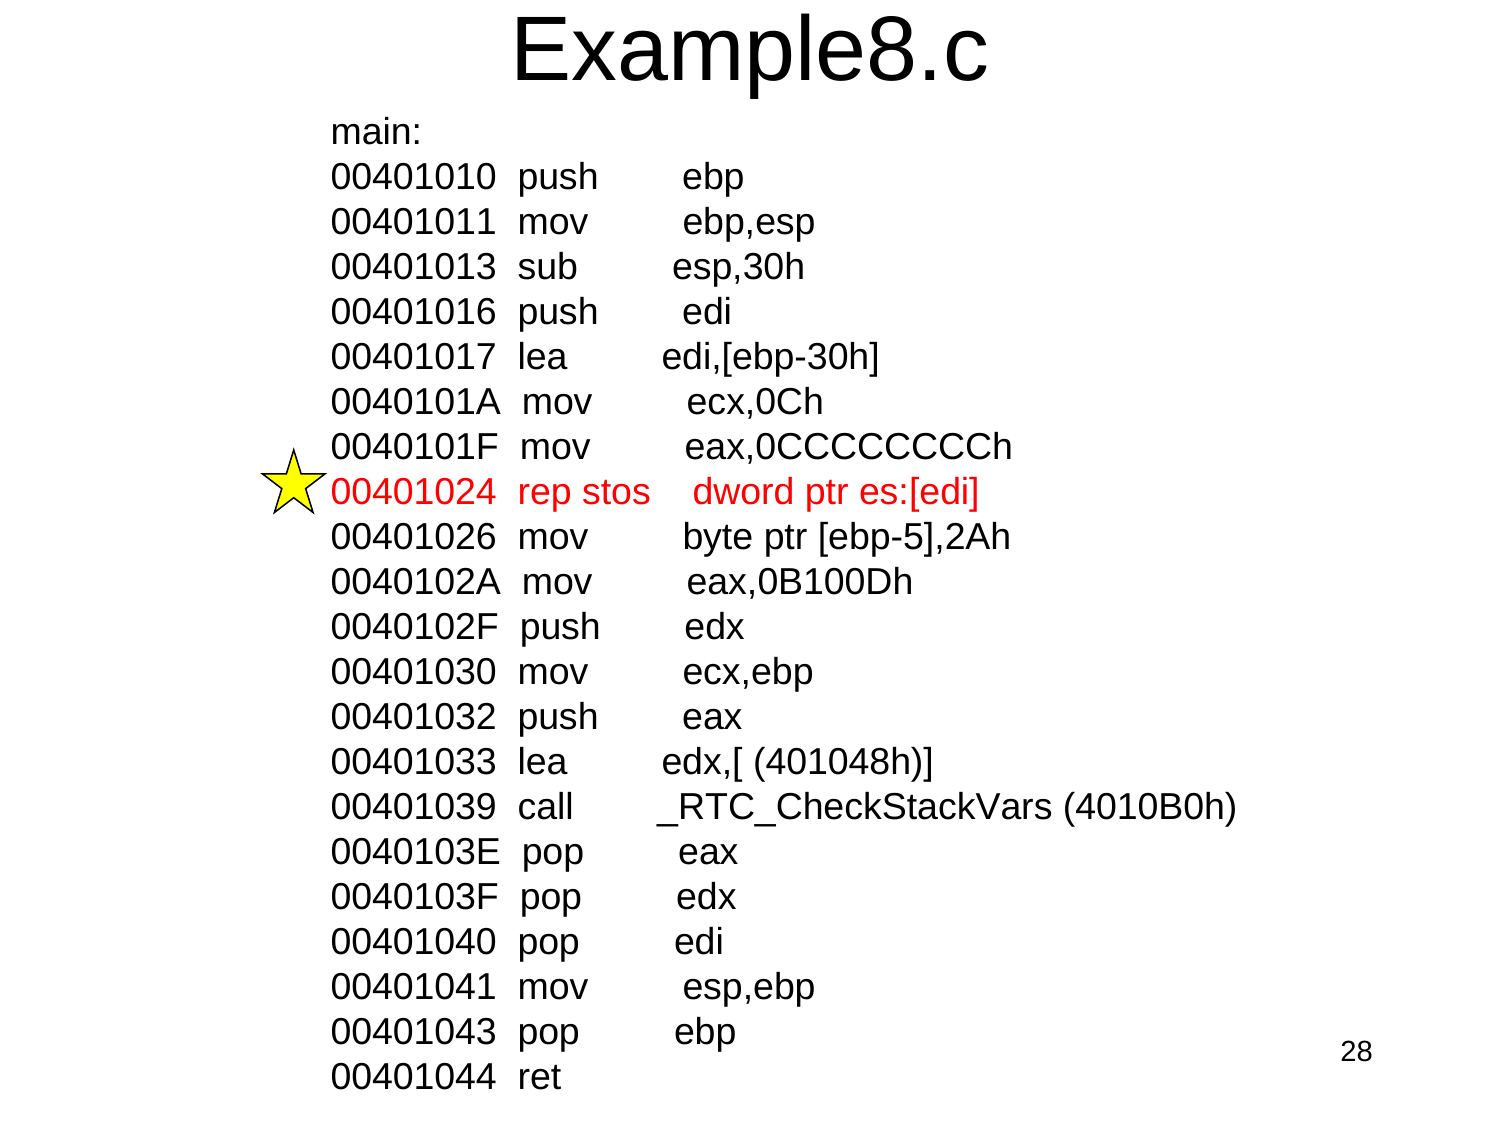

# Example8.c
main:
00401010 push ebp
00401011 mov ebp,esp
00401013 sub esp,30h
00401016 push edi
00401017 lea edi,[ebp-30h]
0040101A mov ecx,0Ch
0040101F mov eax,0CCCCCCCCh
00401024 rep stos dword ptr es:[edi]
00401026 mov byte ptr [ebp-5],2Ah
0040102A mov eax,0B100Dh
0040102F push edx
00401030 mov ecx,ebp
00401032 push eax
00401033 lea edx,[ (401048h)]
00401039 call _RTC_CheckStackVars (4010B0h)
0040103E pop eax
0040103F pop edx
00401040 pop edi
00401041 mov esp,ebp
00401043 pop ebp
00401044 ret